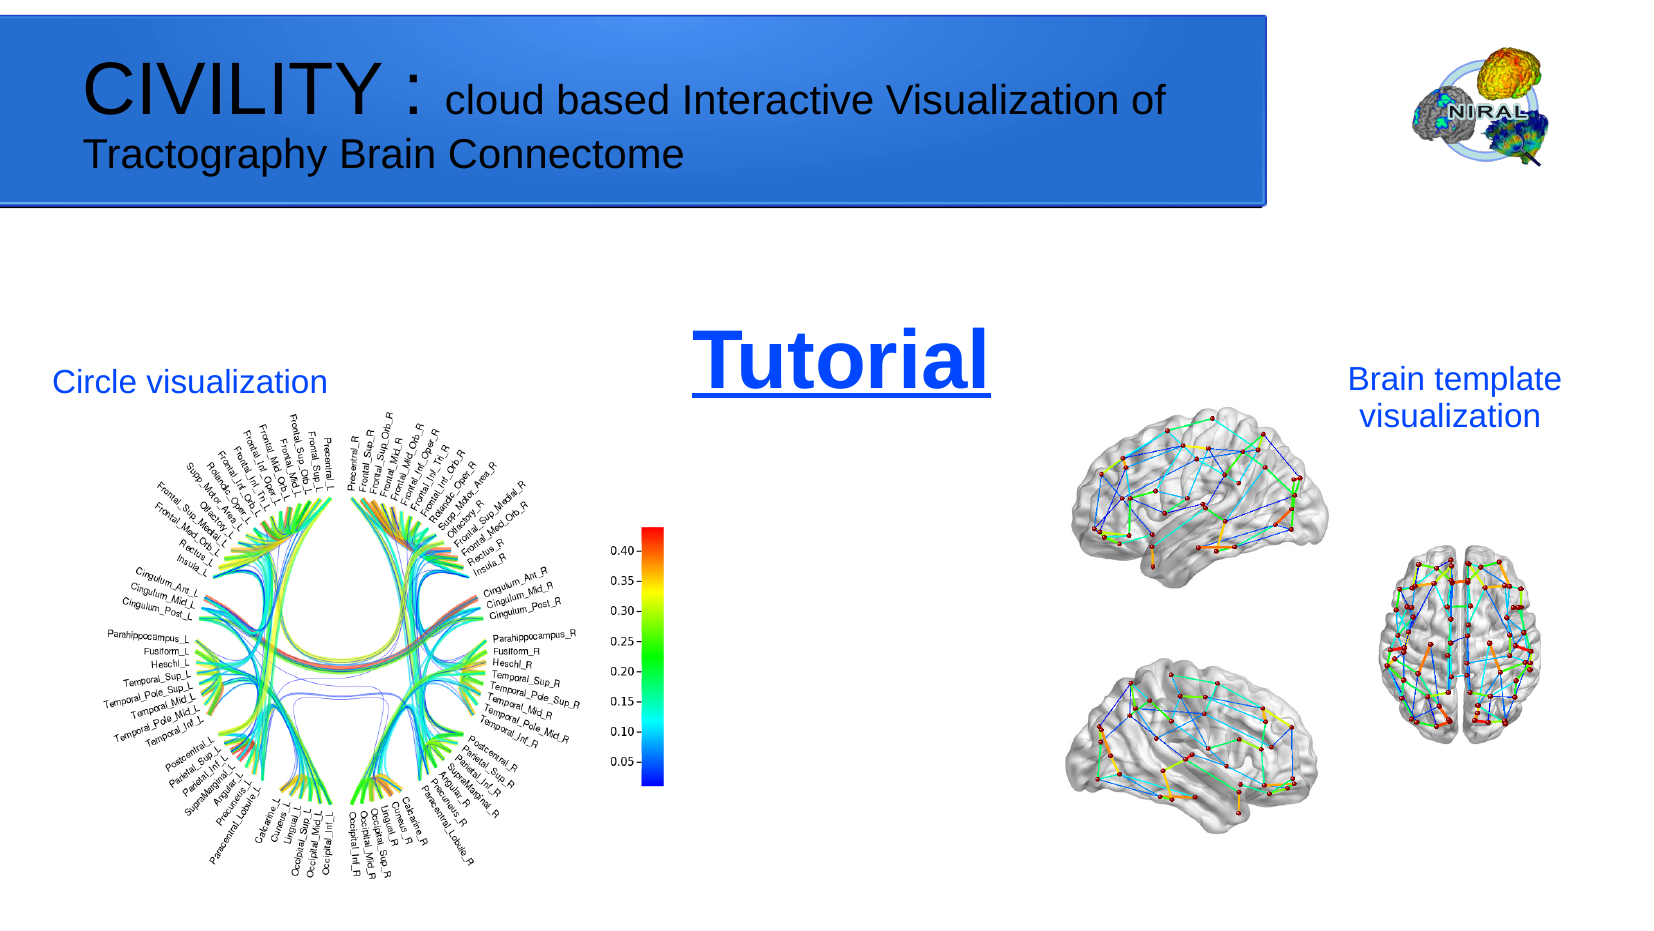

# CIVILITY : cloud based Interactive Visualization of Tractography Brain Connectome
Tutorial
Circle visualization
Brain template visualization